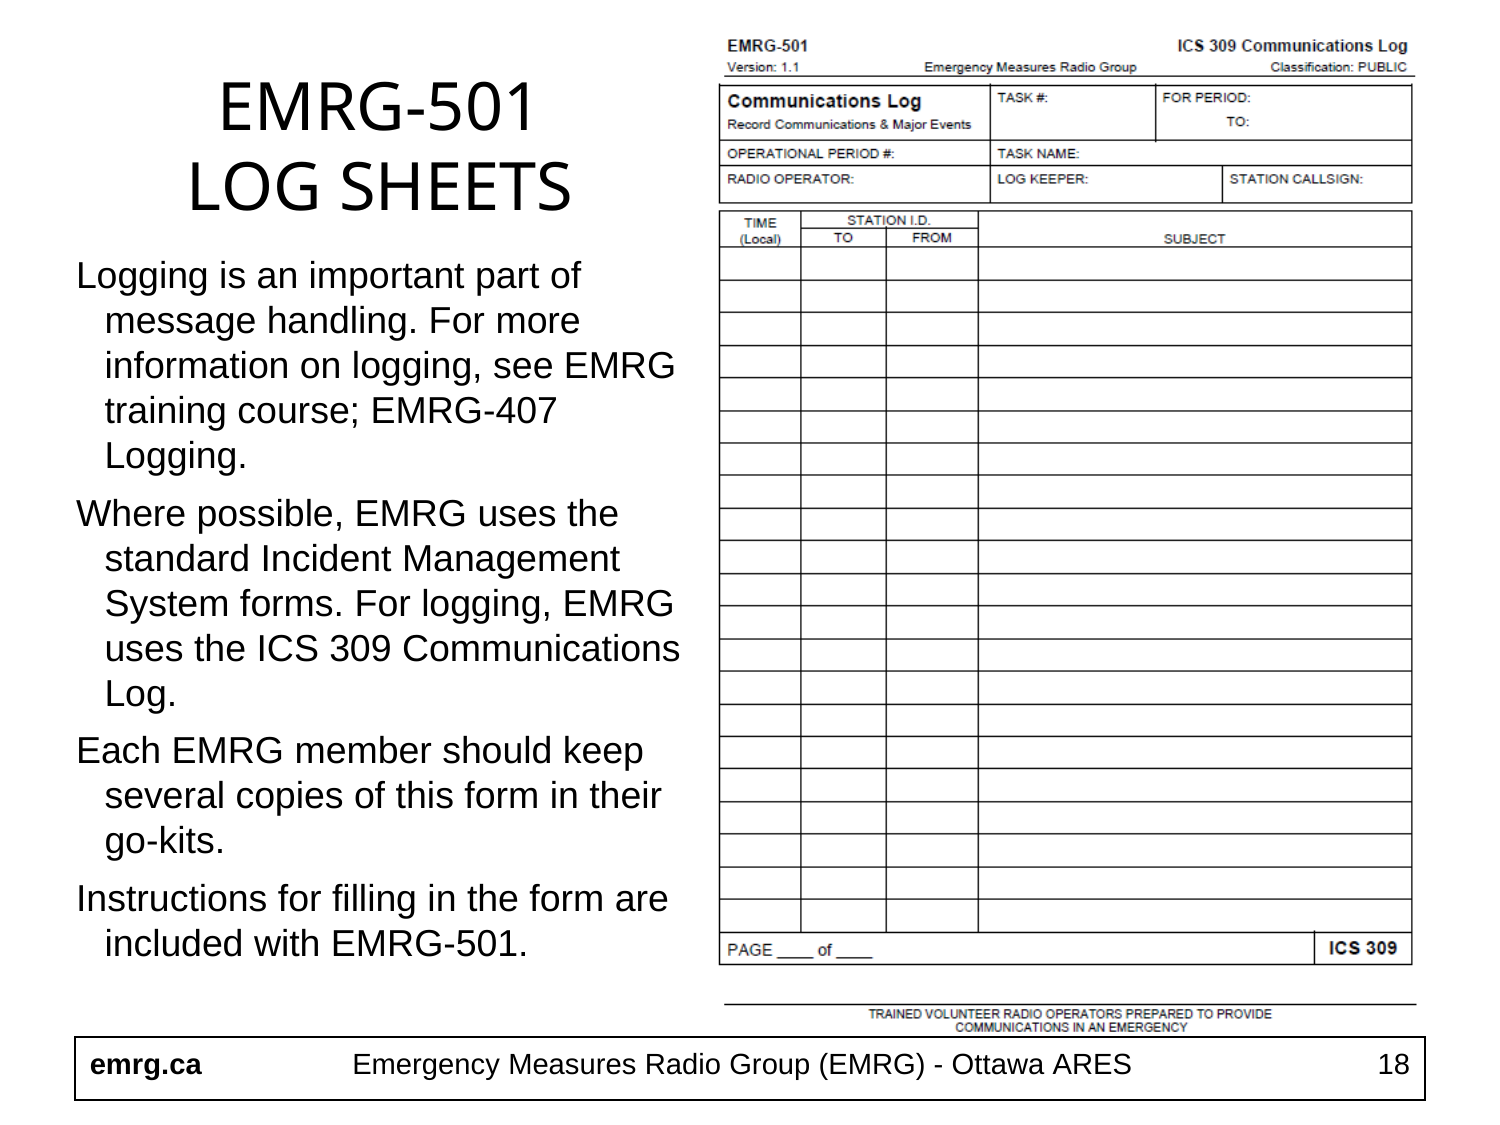

EMRG-501
LOG SHEETS
Logging is an important part of message handling. For more information on logging, see EMRG training course; EMRG-407 Logging.
Where possible, EMRG uses the standard Incident Management System forms. For logging, EMRG uses the ICS 309 Communications Log.
Each EMRG member should keep several copies of this form in their go-kits.
Instructions for filling in the form are included with EMRG-501.
Emergency Measures Radio Group (EMRG) - Ottawa ARES